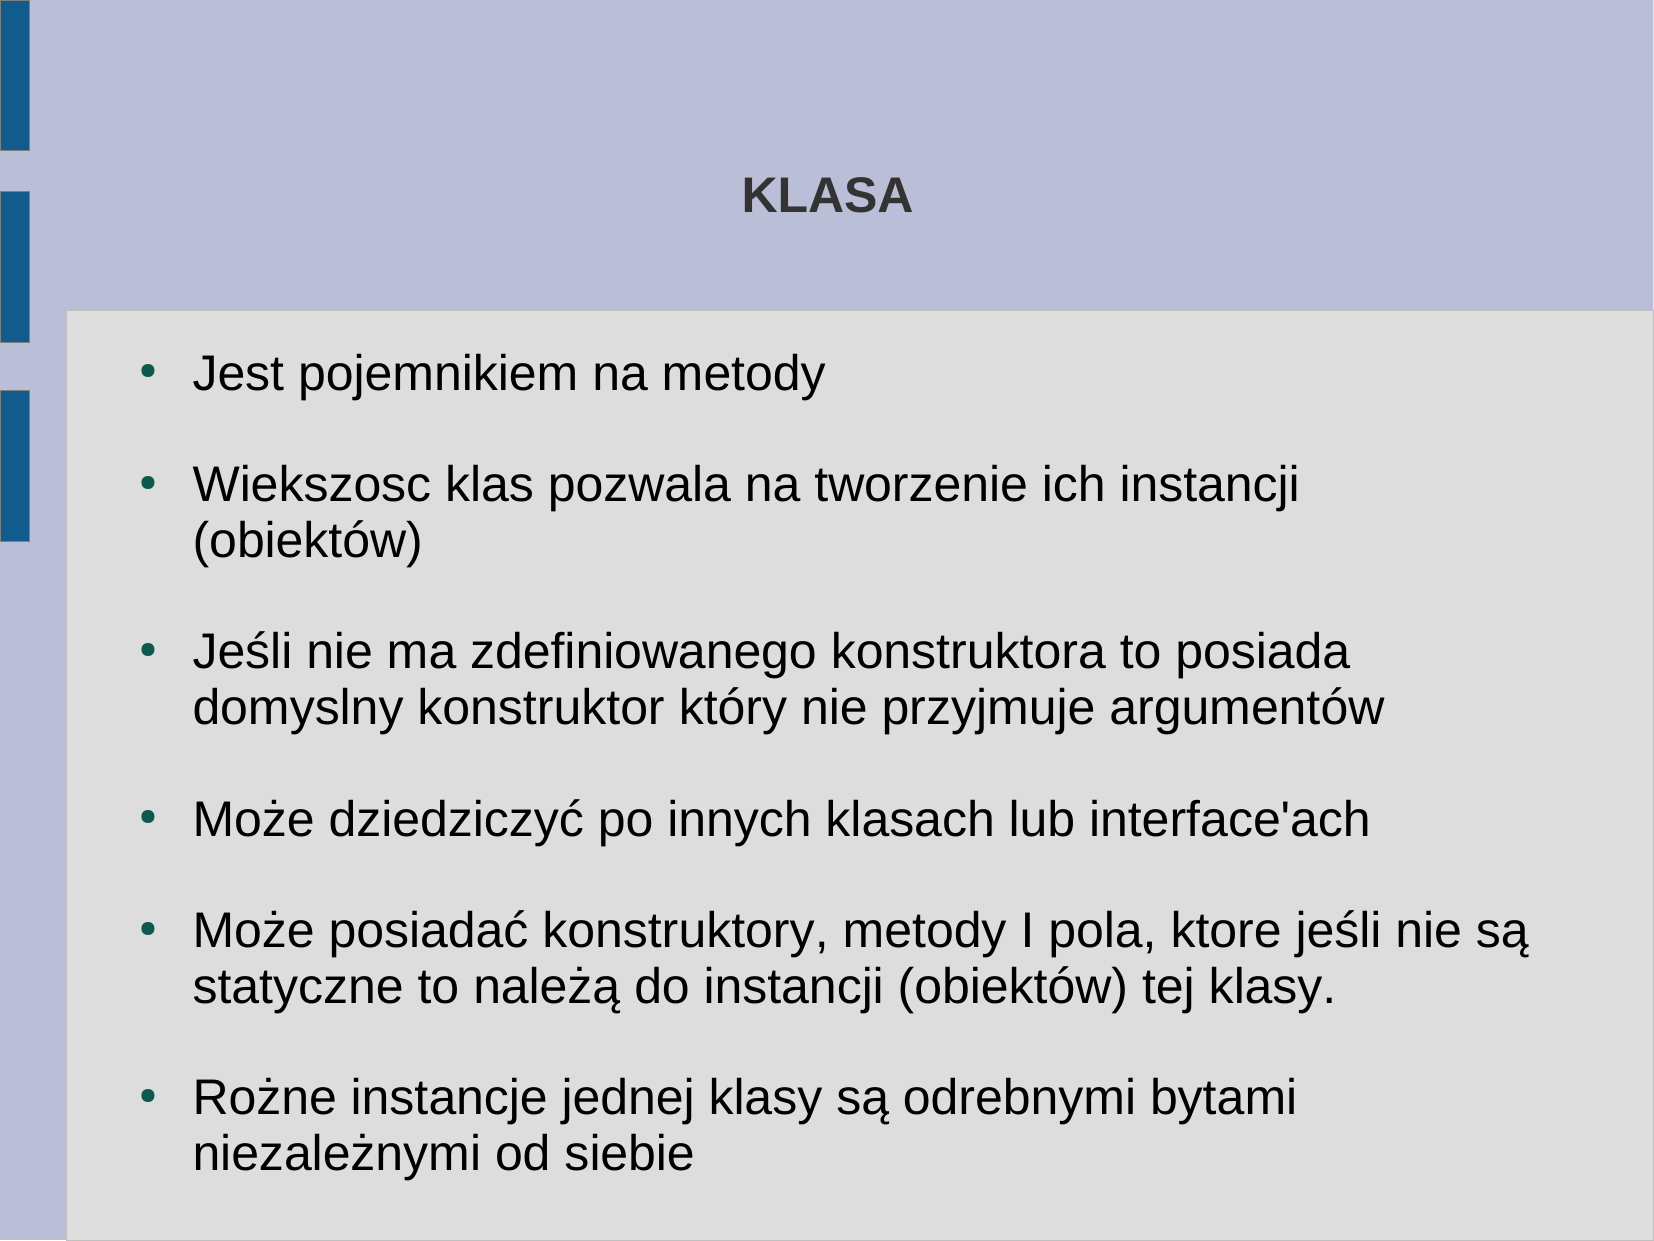

# KLASA
Jest pojemnikiem na metody
Wiekszosc klas pozwala na tworzenie ich instancji (obiektów)
Jeśli nie ma zdefiniowanego konstruktora to posiada domyslny konstruktor który nie przyjmuje argumentów
Może dziedziczyć po innych klasach lub interface'ach
Może posiadać konstruktory, metody I pola, ktore jeśli nie są statyczne to należą do instancji (obiektów) tej klasy.
Rożne instancje jednej klasy są odrebnymi bytami niezależnymi od siebie